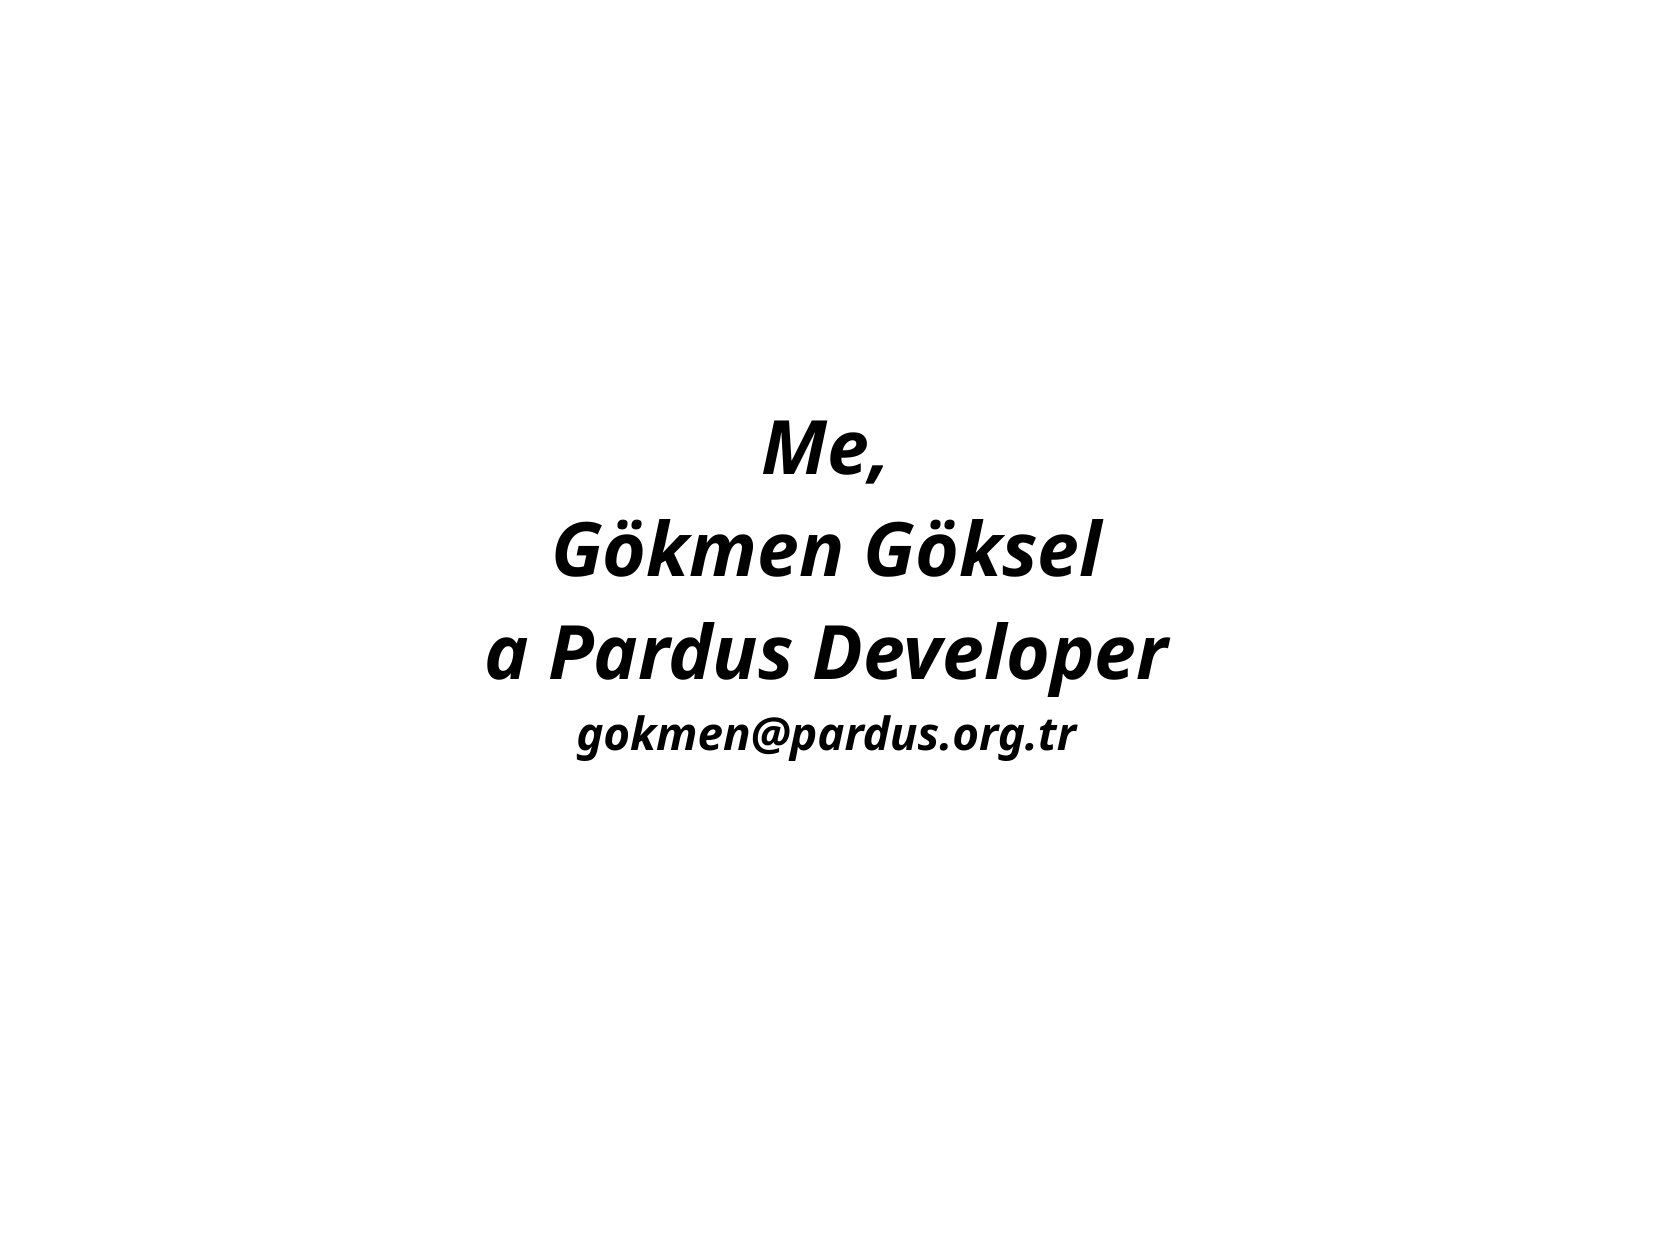

# Me,
Gökmen Göksel
a Pardus Developer
gokmen@pardus.org.tr